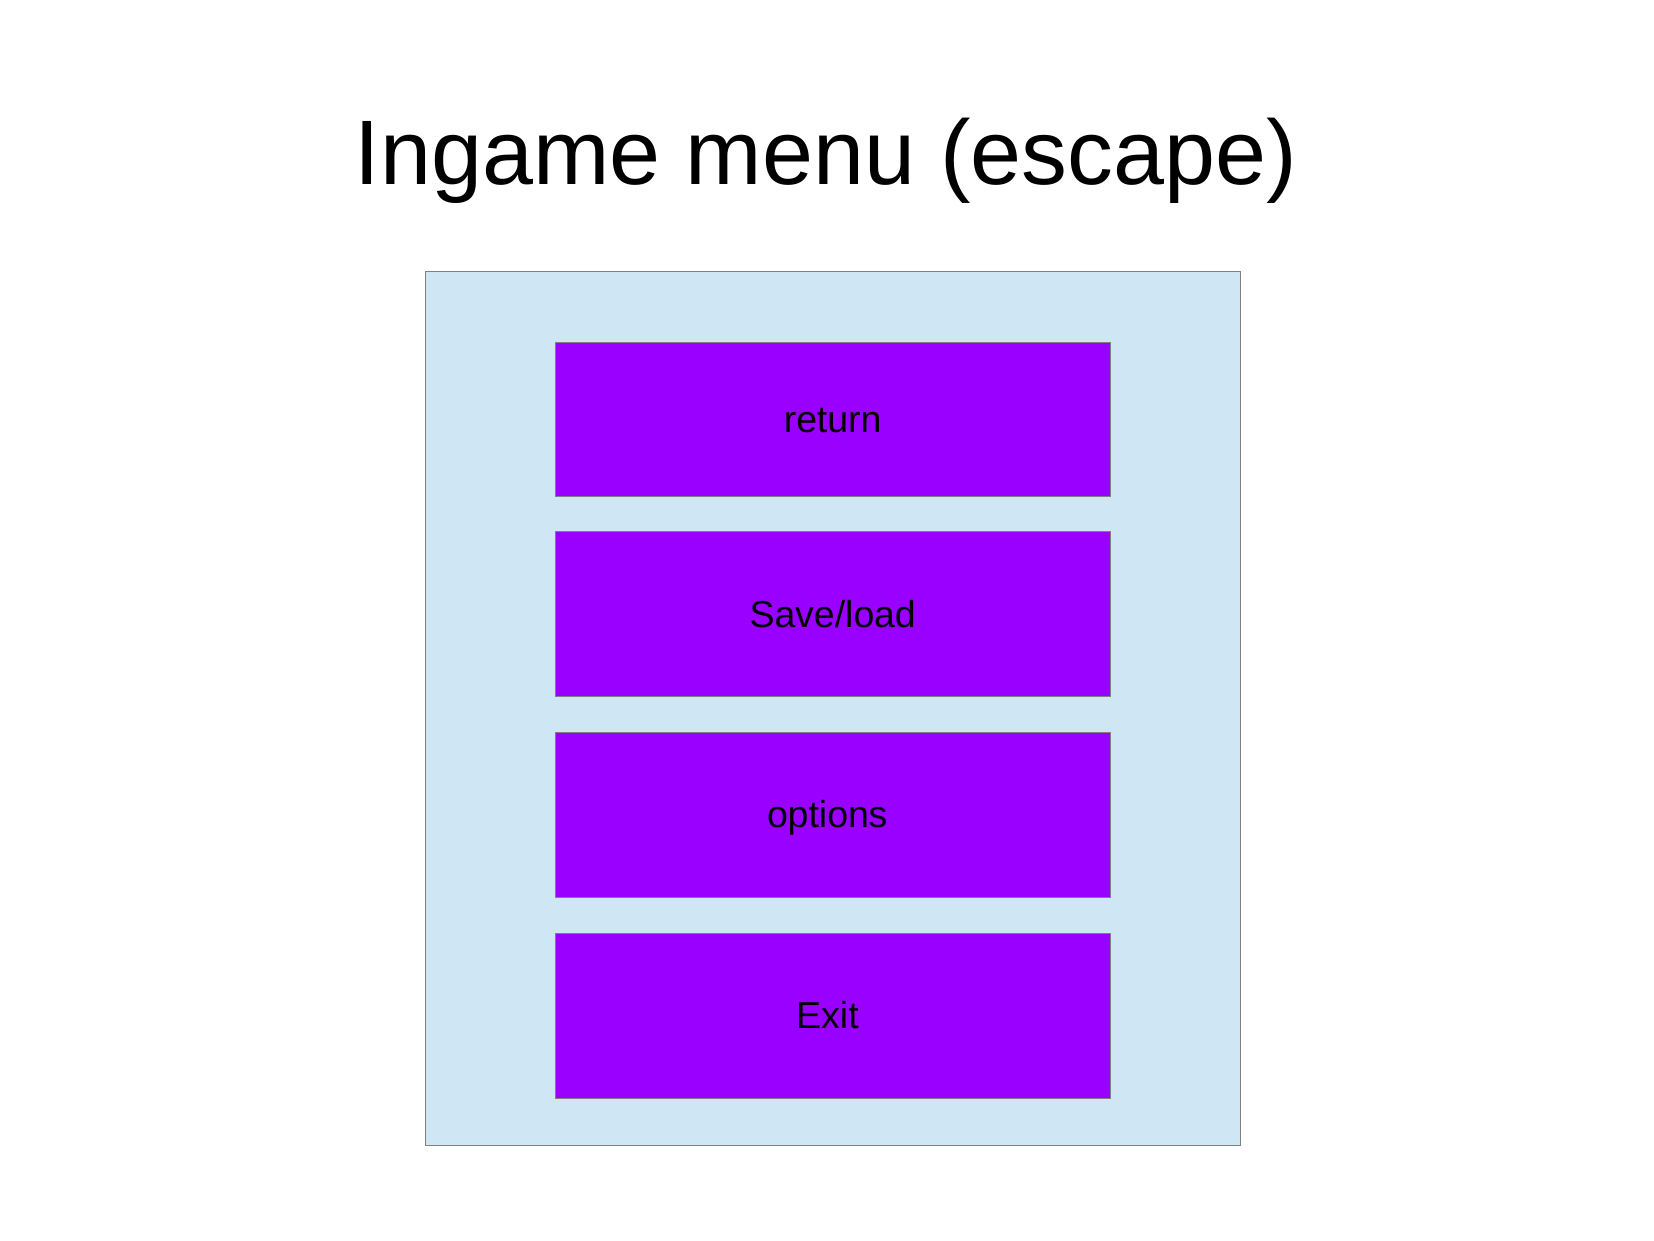

# Ingame menu (escape)
return
Save/load
options
Exit